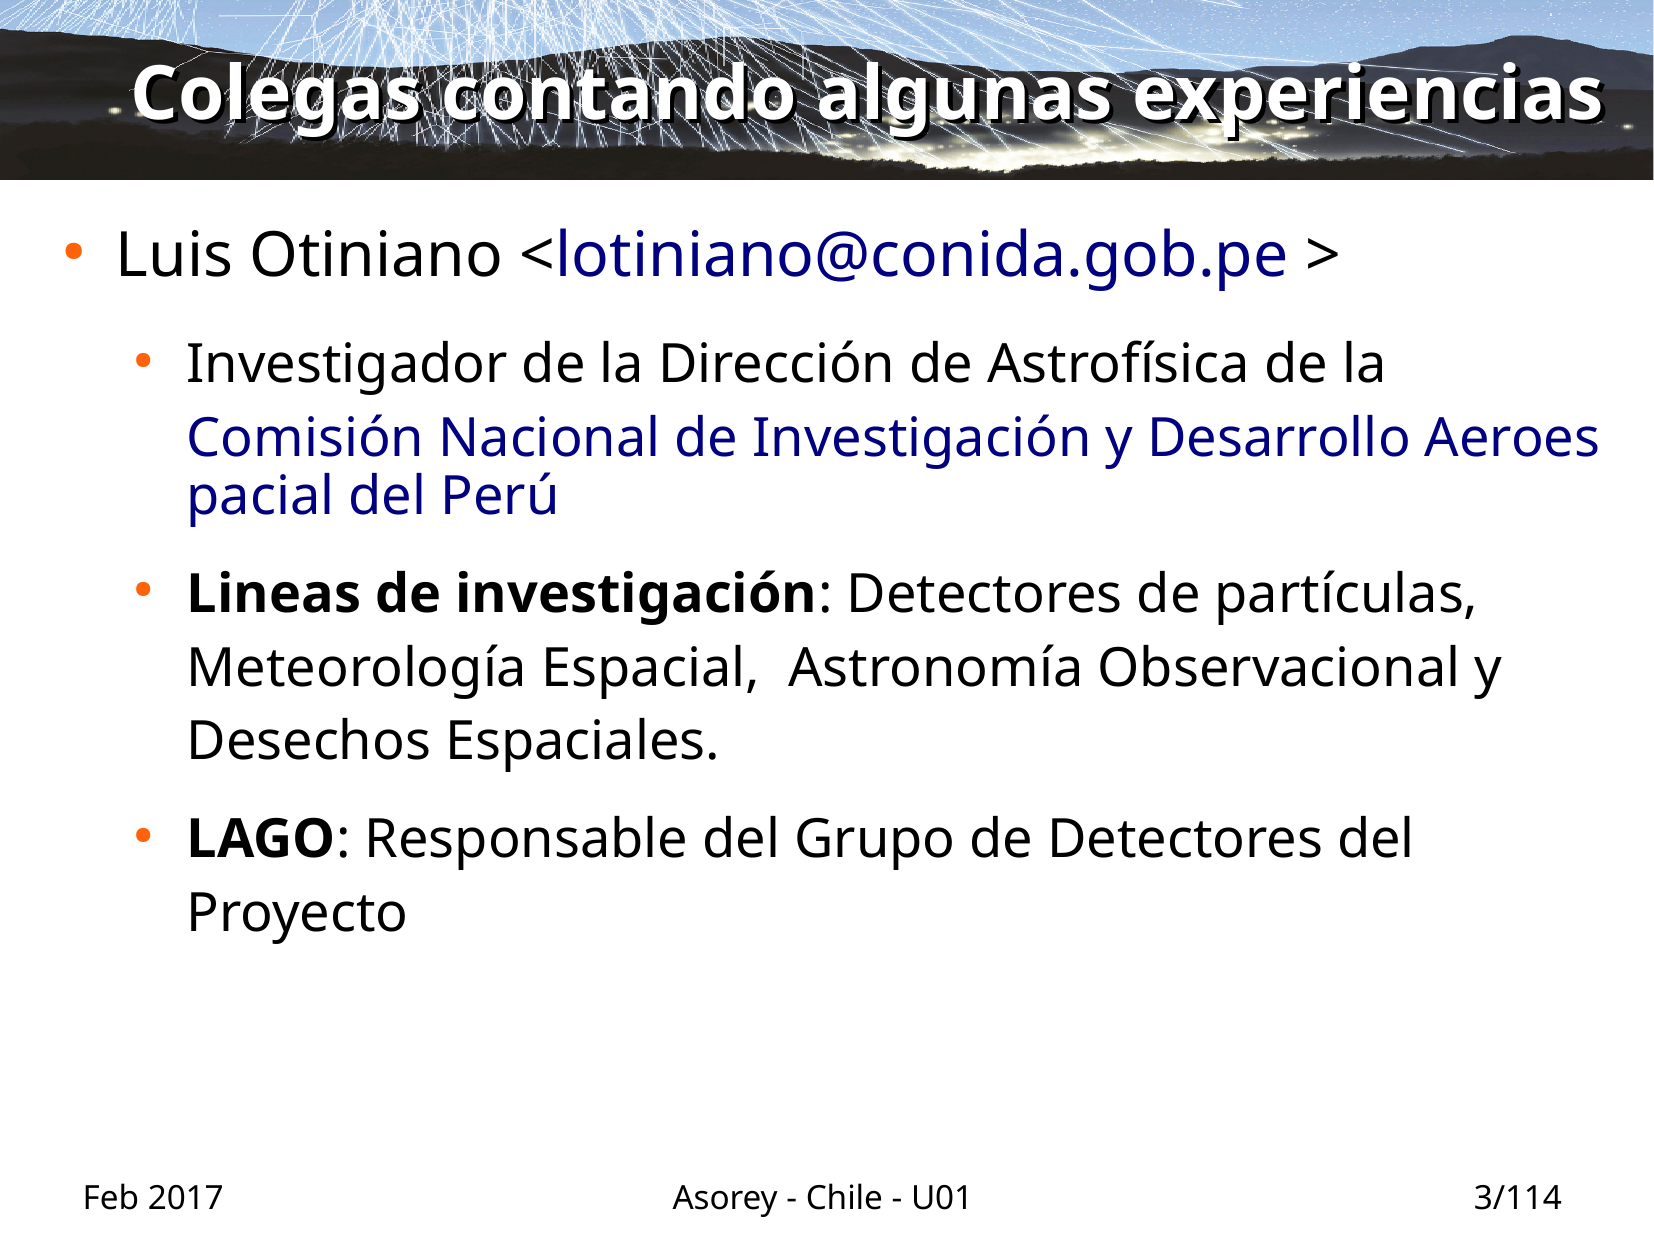

# Colegas contando algunas experiencias
Luis Otiniano <lotiniano@conida.gob.pe >
Investigador de la Dirección de Astrofísica de la Comisión Nacional de Investigación y Desarrollo Aeroespacial del Perú
Lineas de investigación: Detectores de partículas, Meteorología Espacial, Astronomía Observacional y Desechos Espaciales.
LAGO: Responsable del Grupo de Detectores del Proyecto
Feb 2017
Asorey - Chile - U01
3